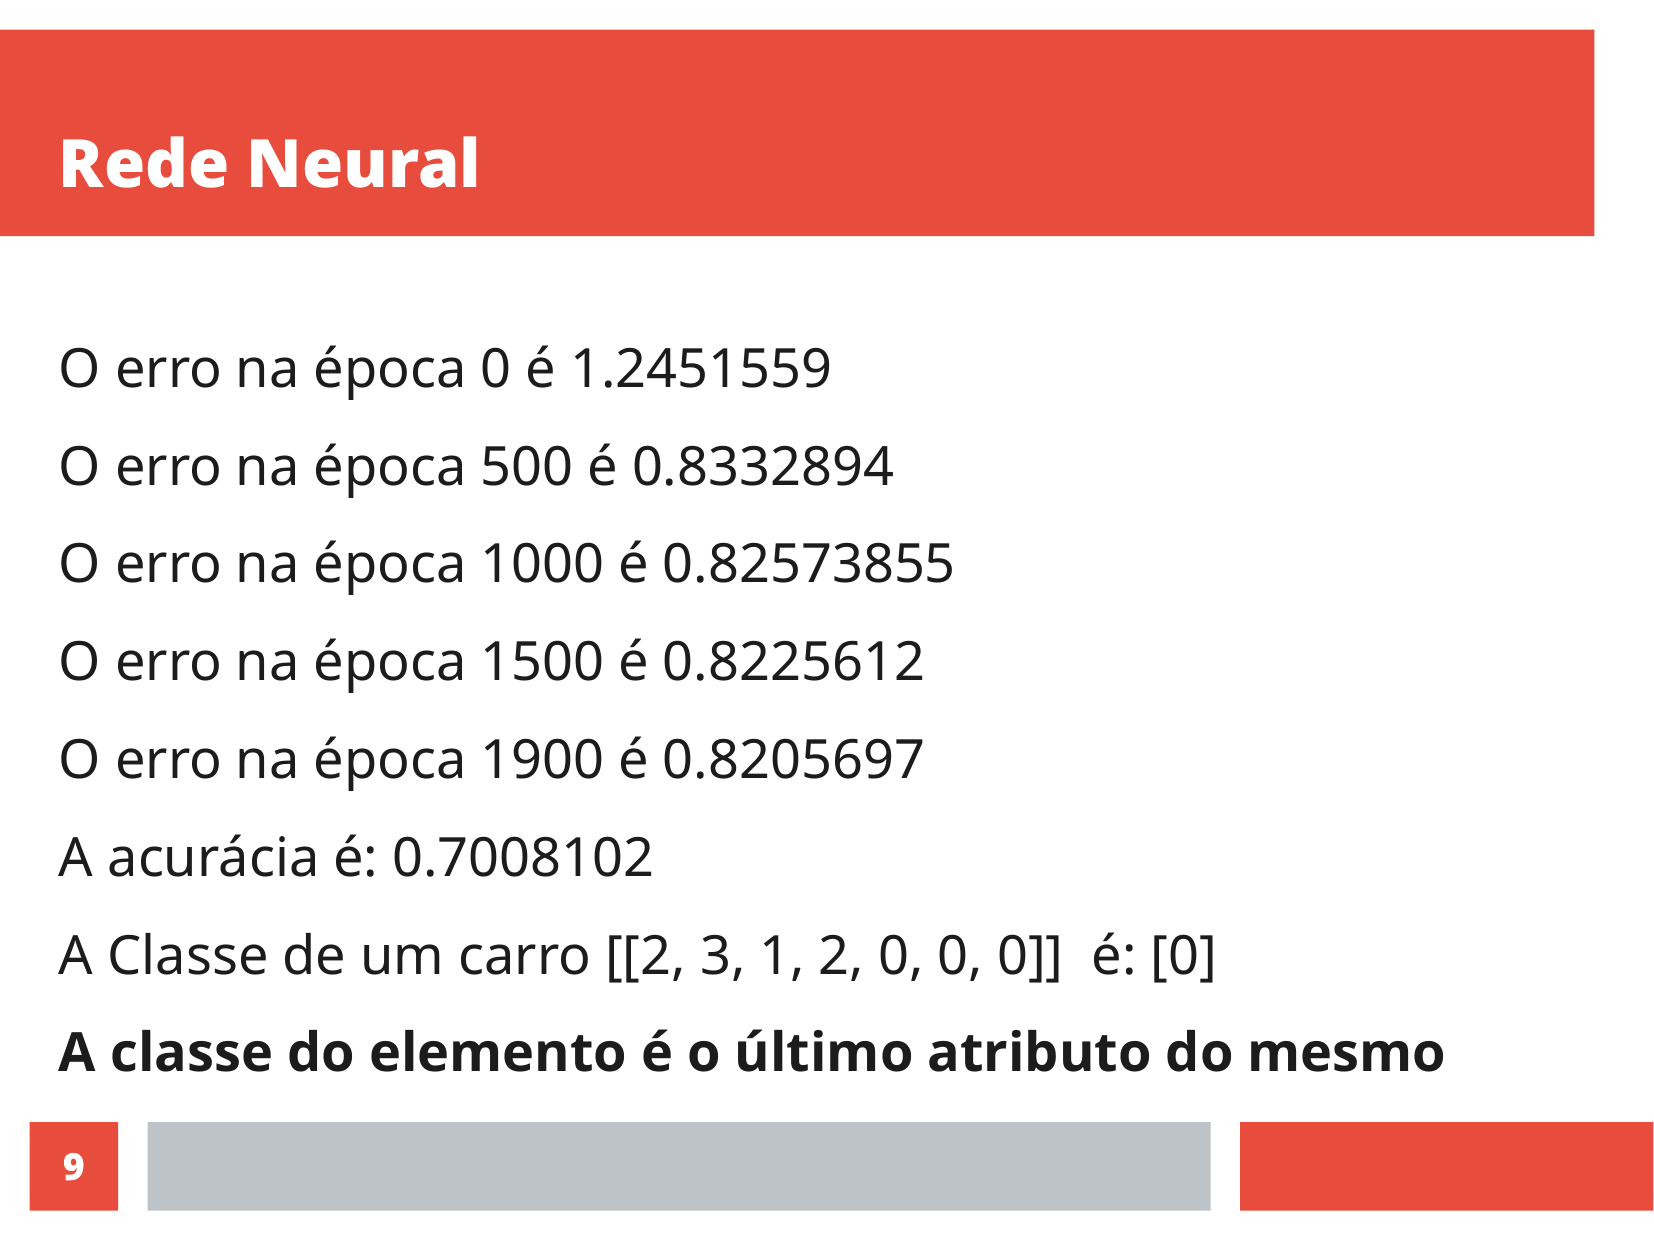

# Rede Neural
O erro na época 0 é 1.2451559
O erro na época 500 é 0.8332894
O erro na época 1000 é 0.82573855
O erro na época 1500 é 0.8225612
O erro na época 1900 é 0.8205697
A acurácia é: 0.7008102
A Classe de um carro [[2, 3, 1, 2, 0, 0, 0]] é: [0]
A classe do elemento é o último atributo do mesmo
9